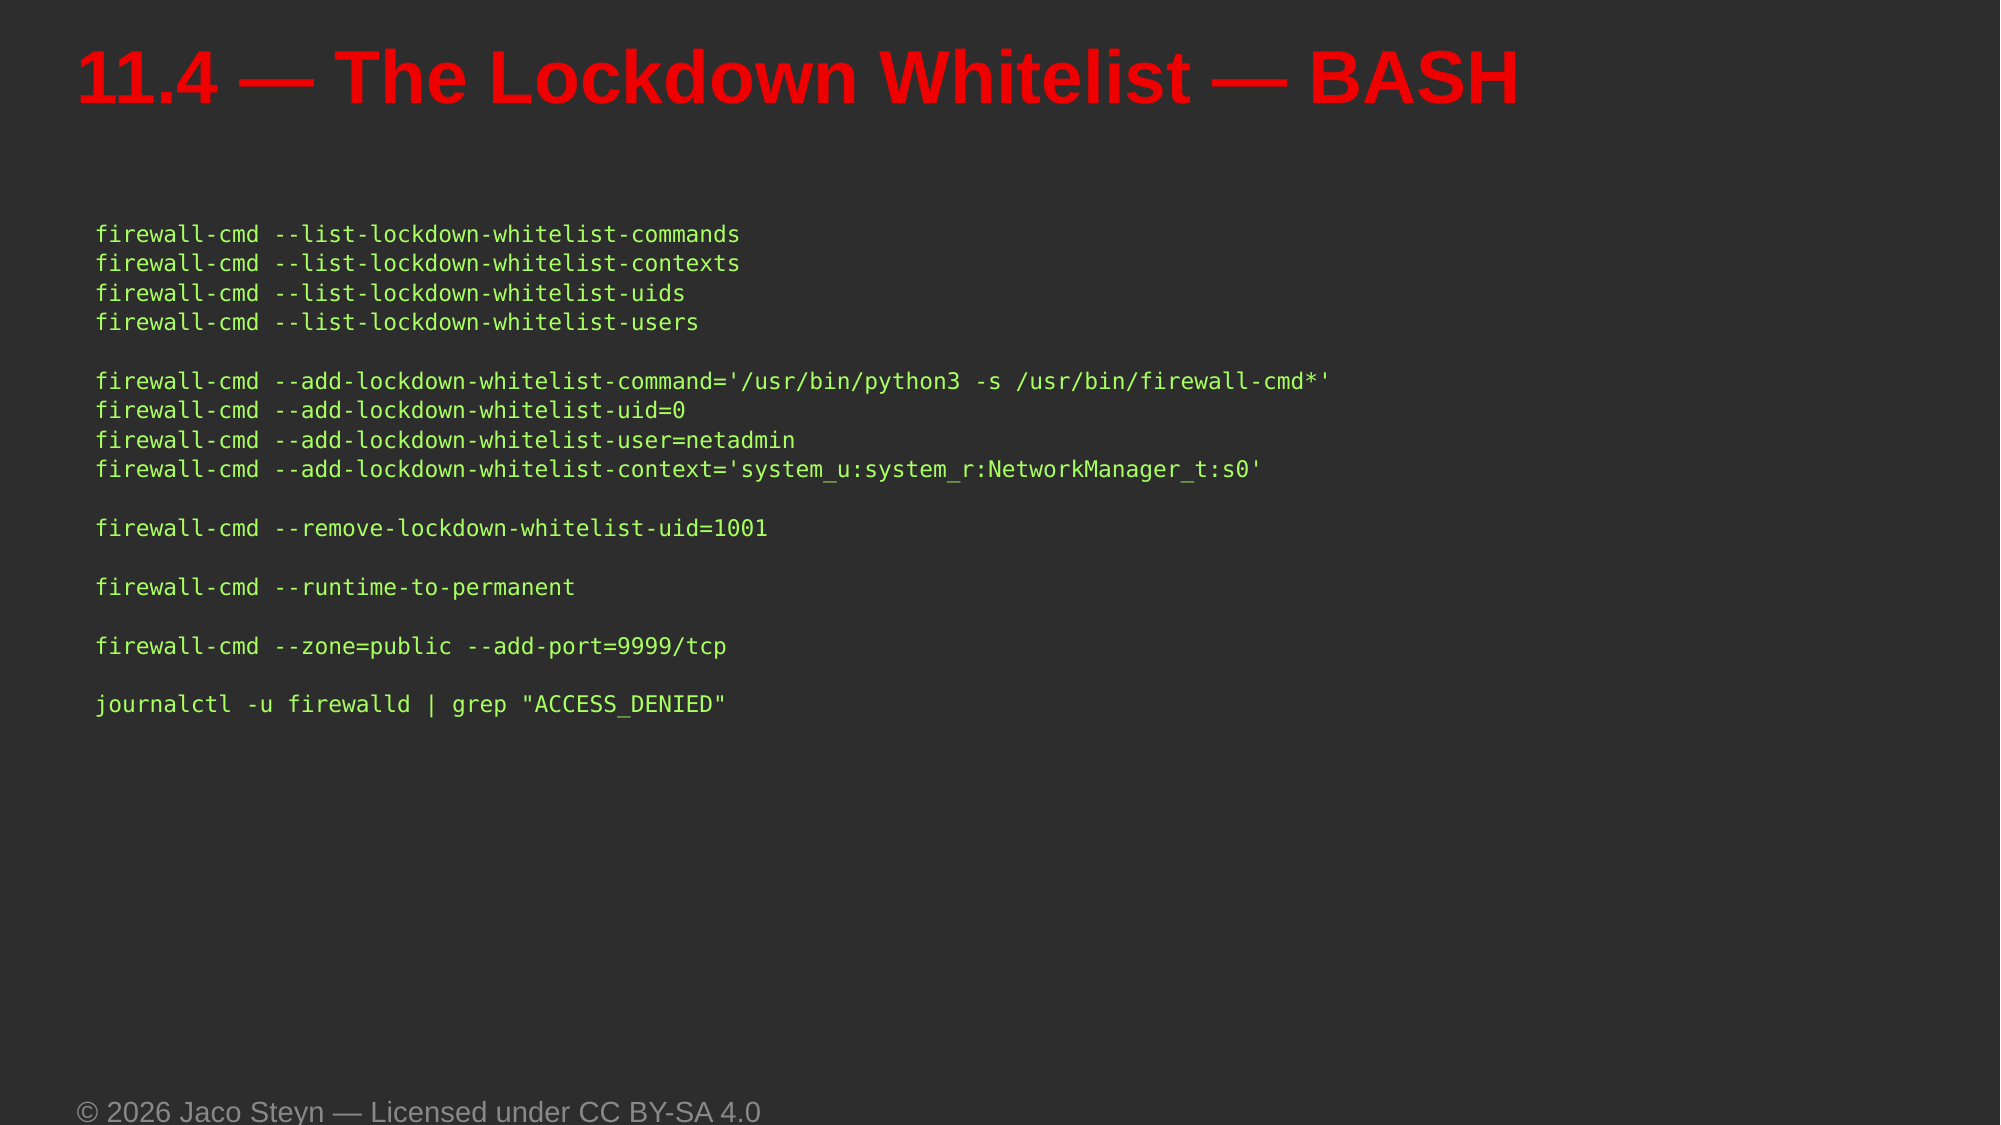

11.4 — The Lockdown Whitelist — BASH
firewall-cmd --list-lockdown-whitelist-commands
firewall-cmd --list-lockdown-whitelist-contexts
firewall-cmd --list-lockdown-whitelist-uids
firewall-cmd --list-lockdown-whitelist-users
firewall-cmd --add-lockdown-whitelist-command='/usr/bin/python3 -s /usr/bin/firewall-cmd*'
firewall-cmd --add-lockdown-whitelist-uid=0
firewall-cmd --add-lockdown-whitelist-user=netadmin
firewall-cmd --add-lockdown-whitelist-context='system_u:system_r:NetworkManager_t:s0'
firewall-cmd --remove-lockdown-whitelist-uid=1001
firewall-cmd --runtime-to-permanent
firewall-cmd --zone=public --add-port=9999/tcp
journalctl -u firewalld | grep "ACCESS_DENIED"
© 2026 Jaco Steyn — Licensed under CC BY-SA 4.0